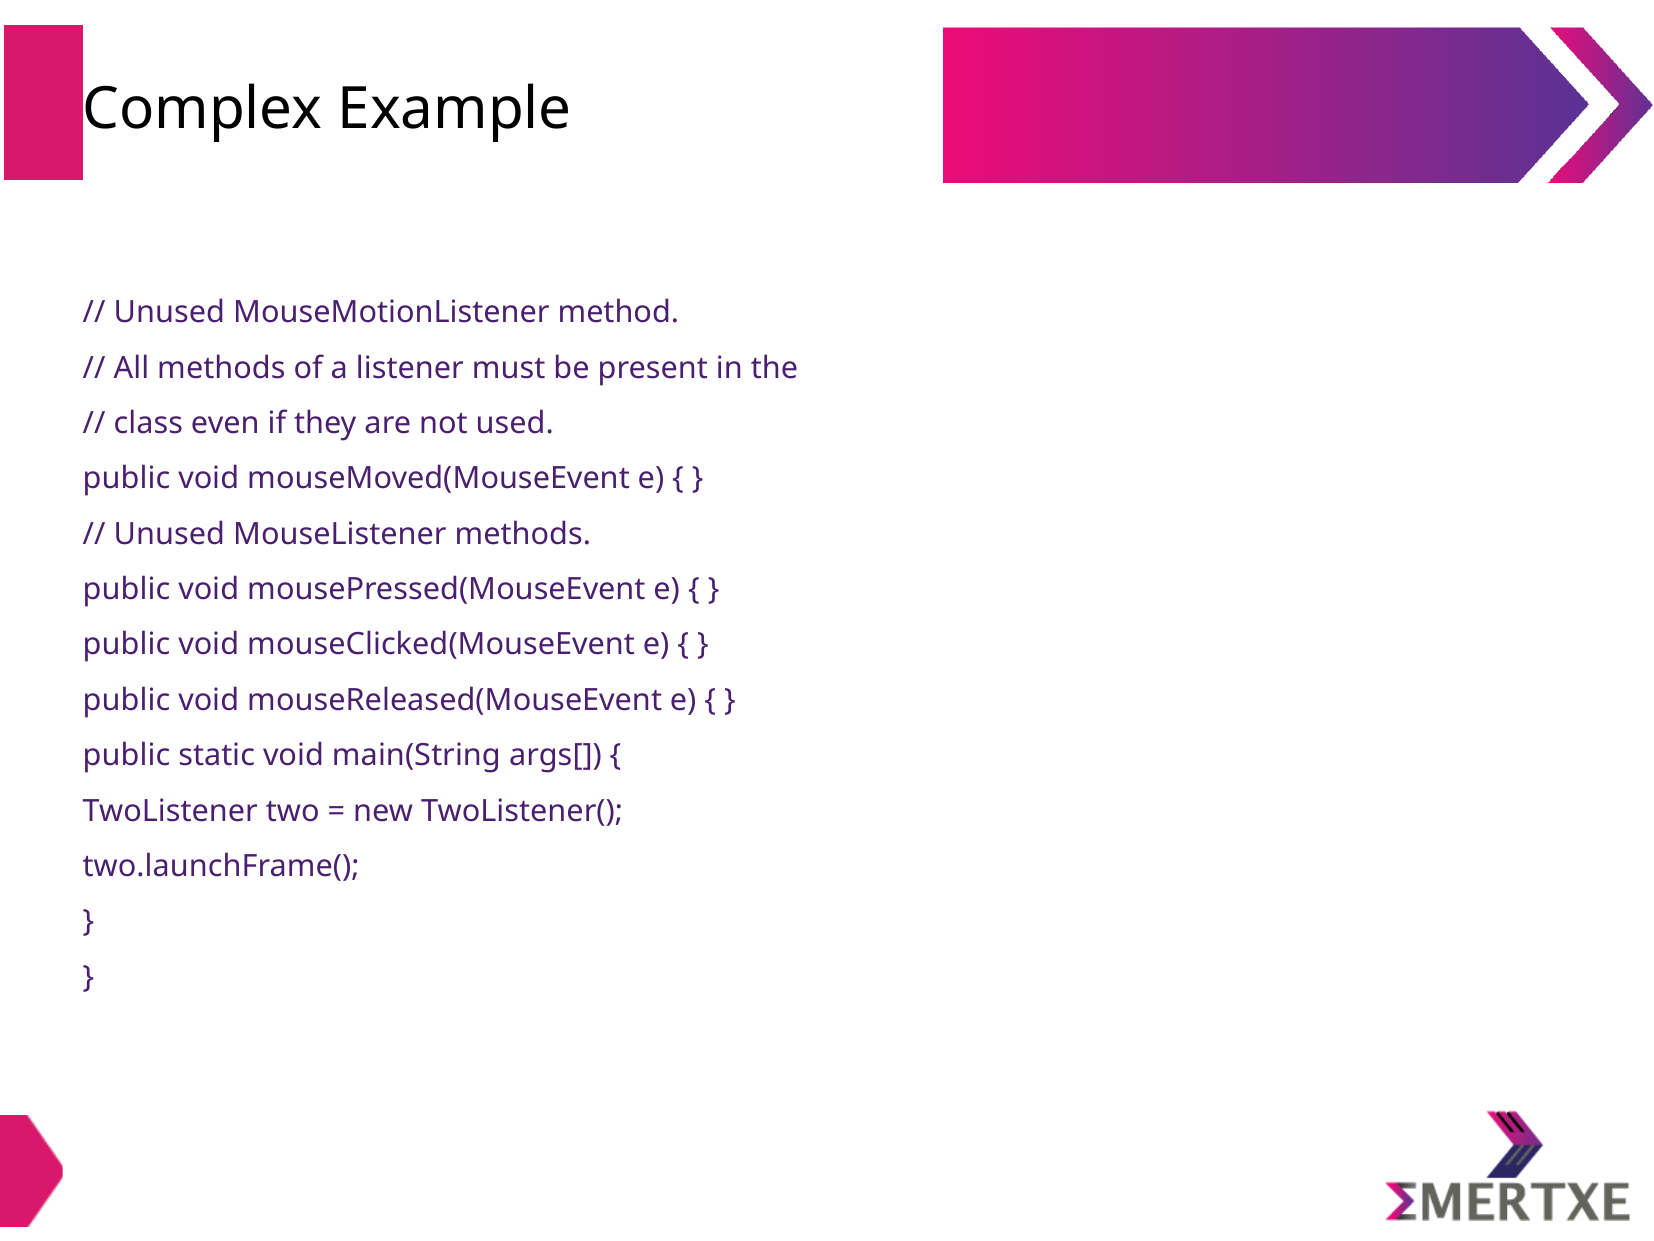

# Complex Example
// Unused MouseMotionListener method.
// All methods of a listener must be present in the
// class even if they are not used.
public void mouseMoved(MouseEvent e) { }
// Unused MouseListener methods.
public void mousePressed(MouseEvent e) { }
public void mouseClicked(MouseEvent e) { }
public void mouseReleased(MouseEvent e) { }
public static void main(String args[]) {
TwoListener two = new TwoListener();
two.launchFrame();
}
}